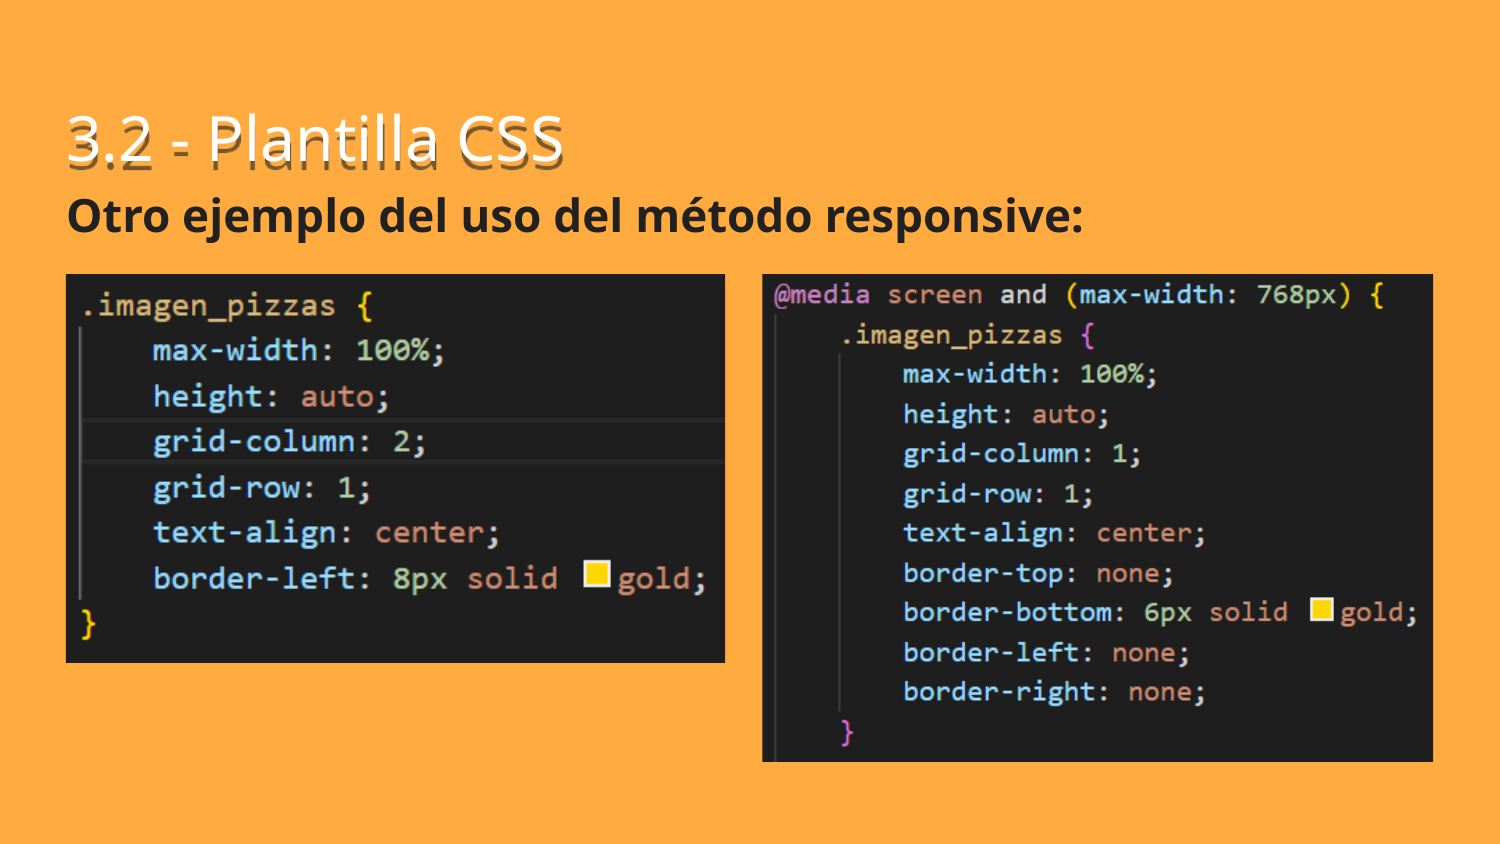

# 3.2 - Plantilla CSS
Otro ejemplo del uso del método responsive: